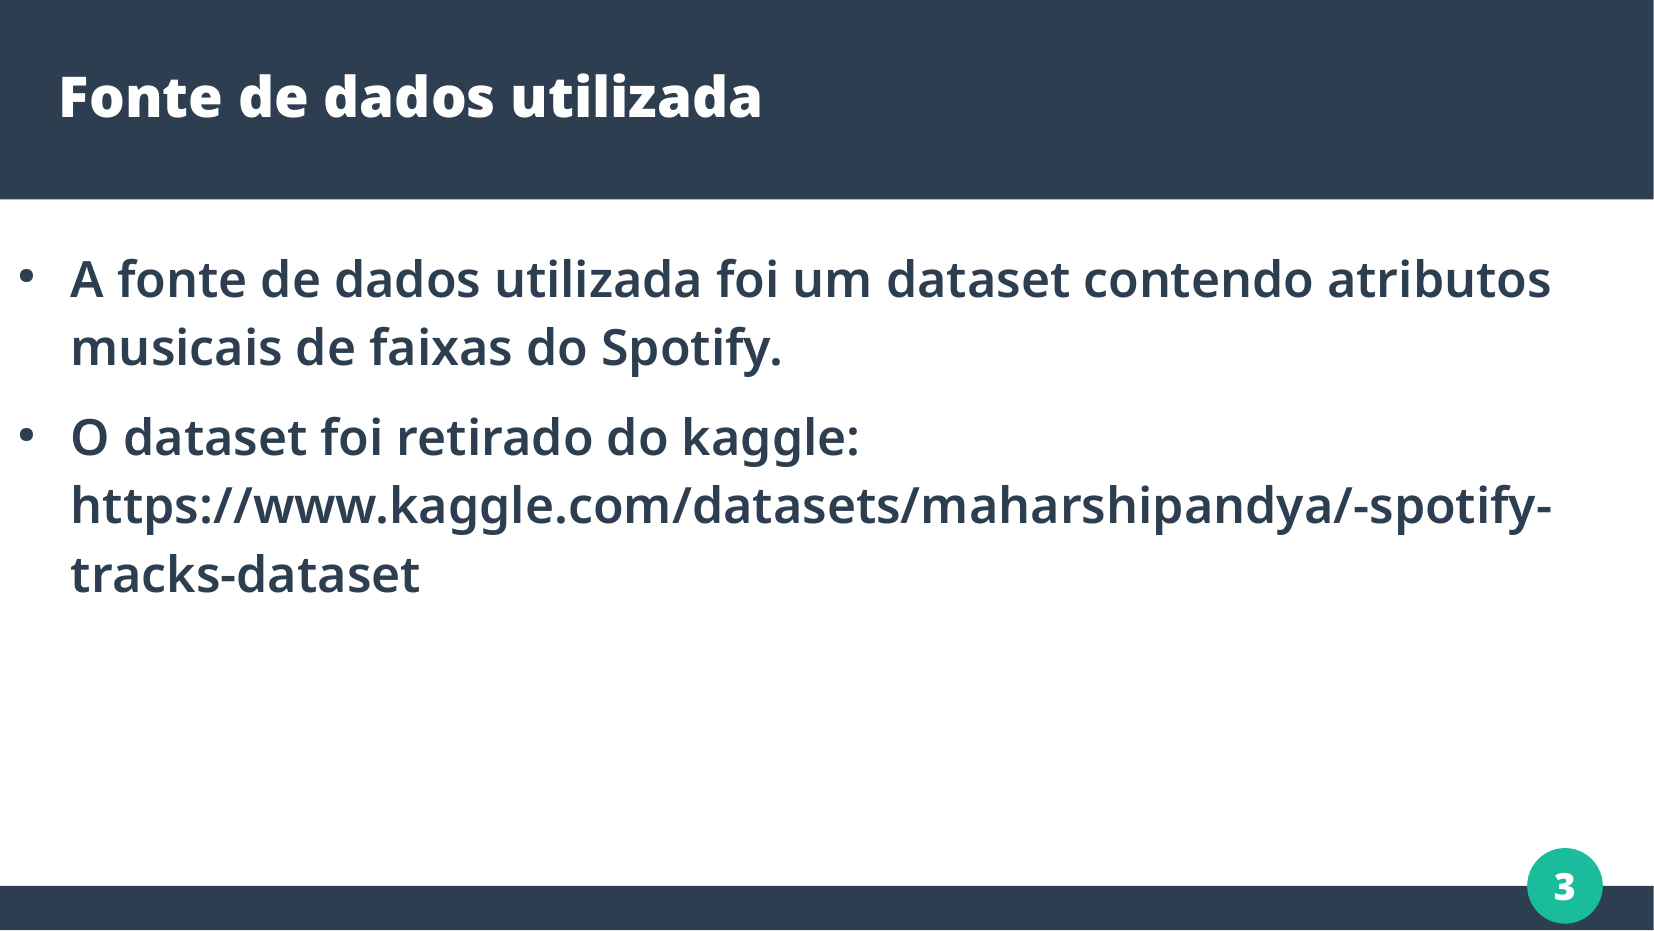

# Fonte de dados utilizada
A fonte de dados utilizada foi um dataset contendo atributos musicais de faixas do Spotify.
O dataset foi retirado do kaggle: https://www.kaggle.com/datasets/maharshipandya/-spotify-tracks-dataset